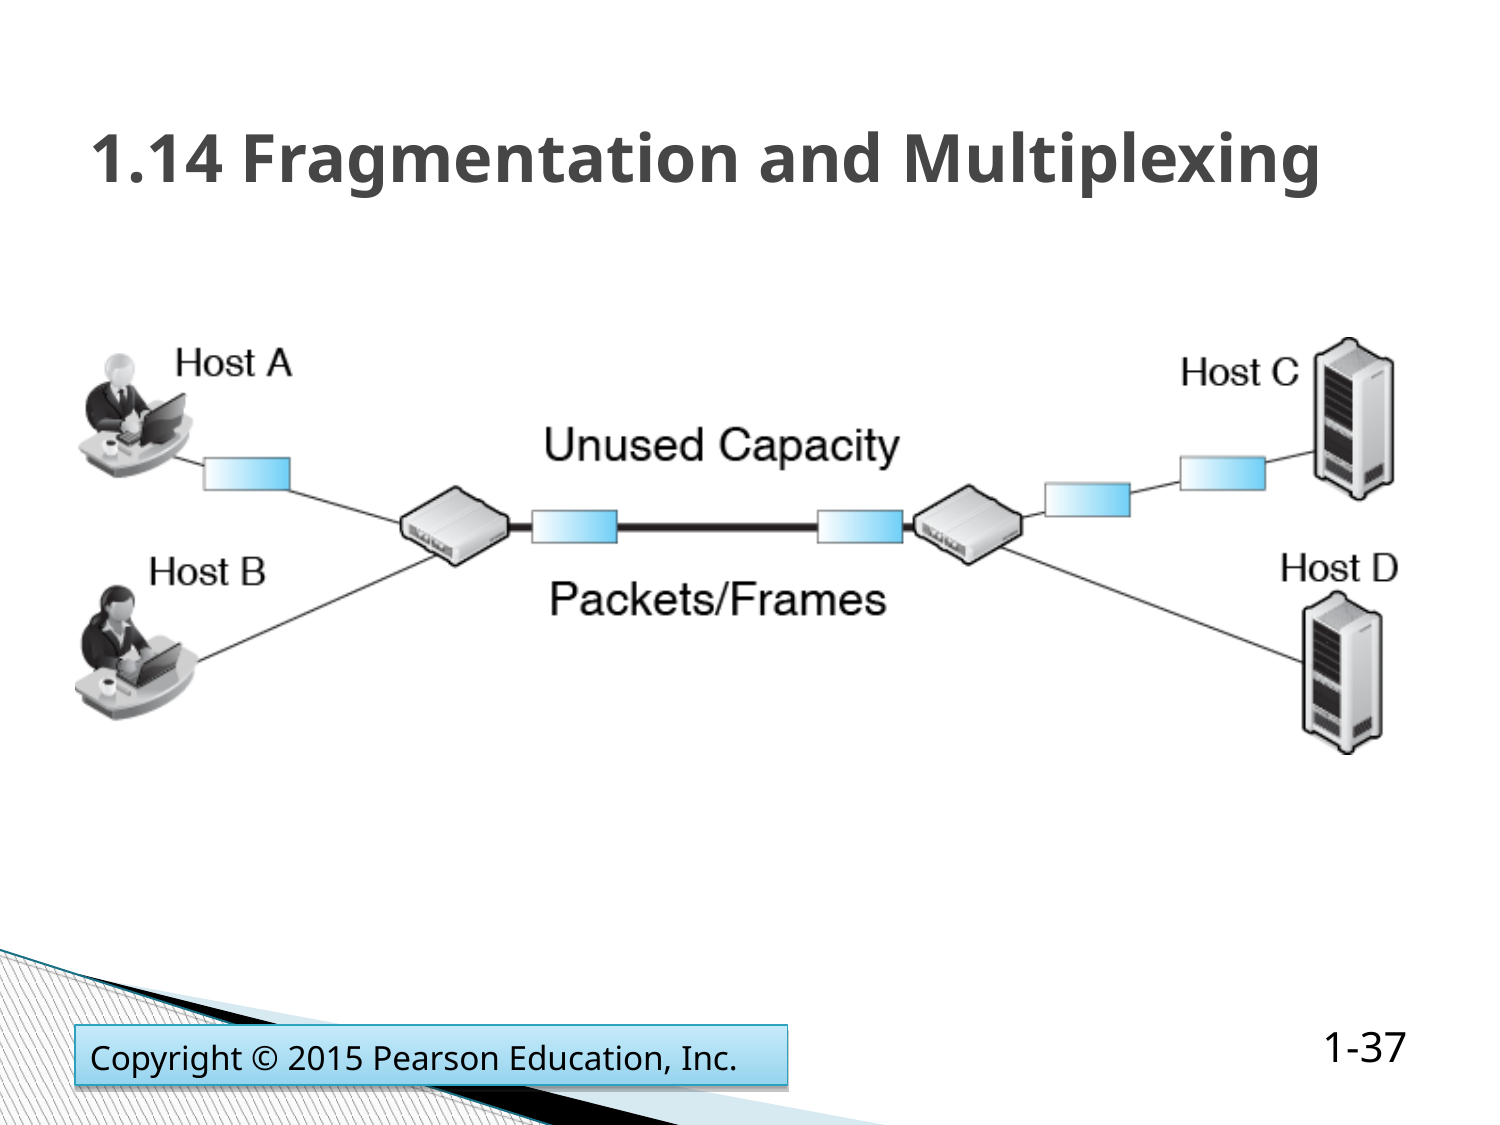

# 1.14 Fragmentation and Multiplexing
Copyright © 2015 Pearson Education, Inc.